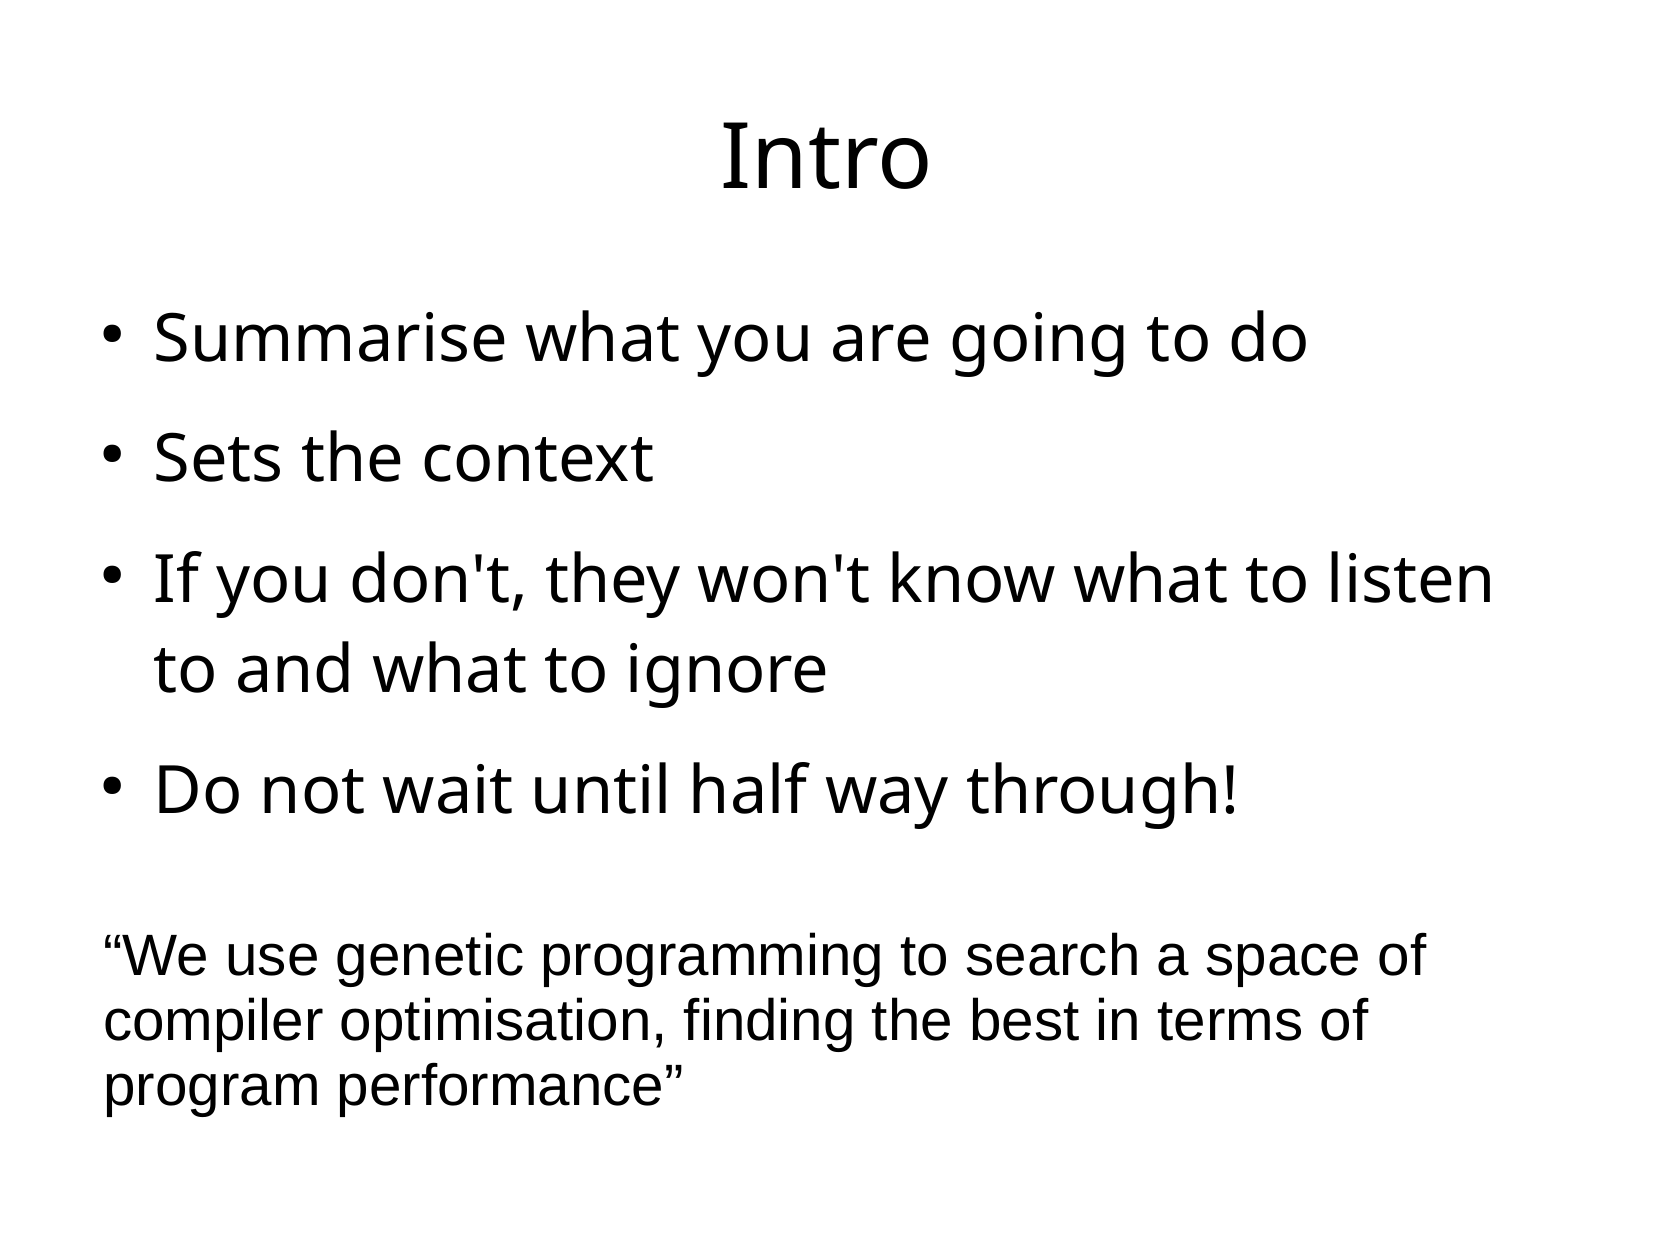

# Intro
Summarise what you are going to do
Sets the context
If you don't, they won't know what to listen to and what to ignore
Do not wait until half way through!
“We use genetic programming to search a space of compiler optimisation, finding the best in terms of program performance”